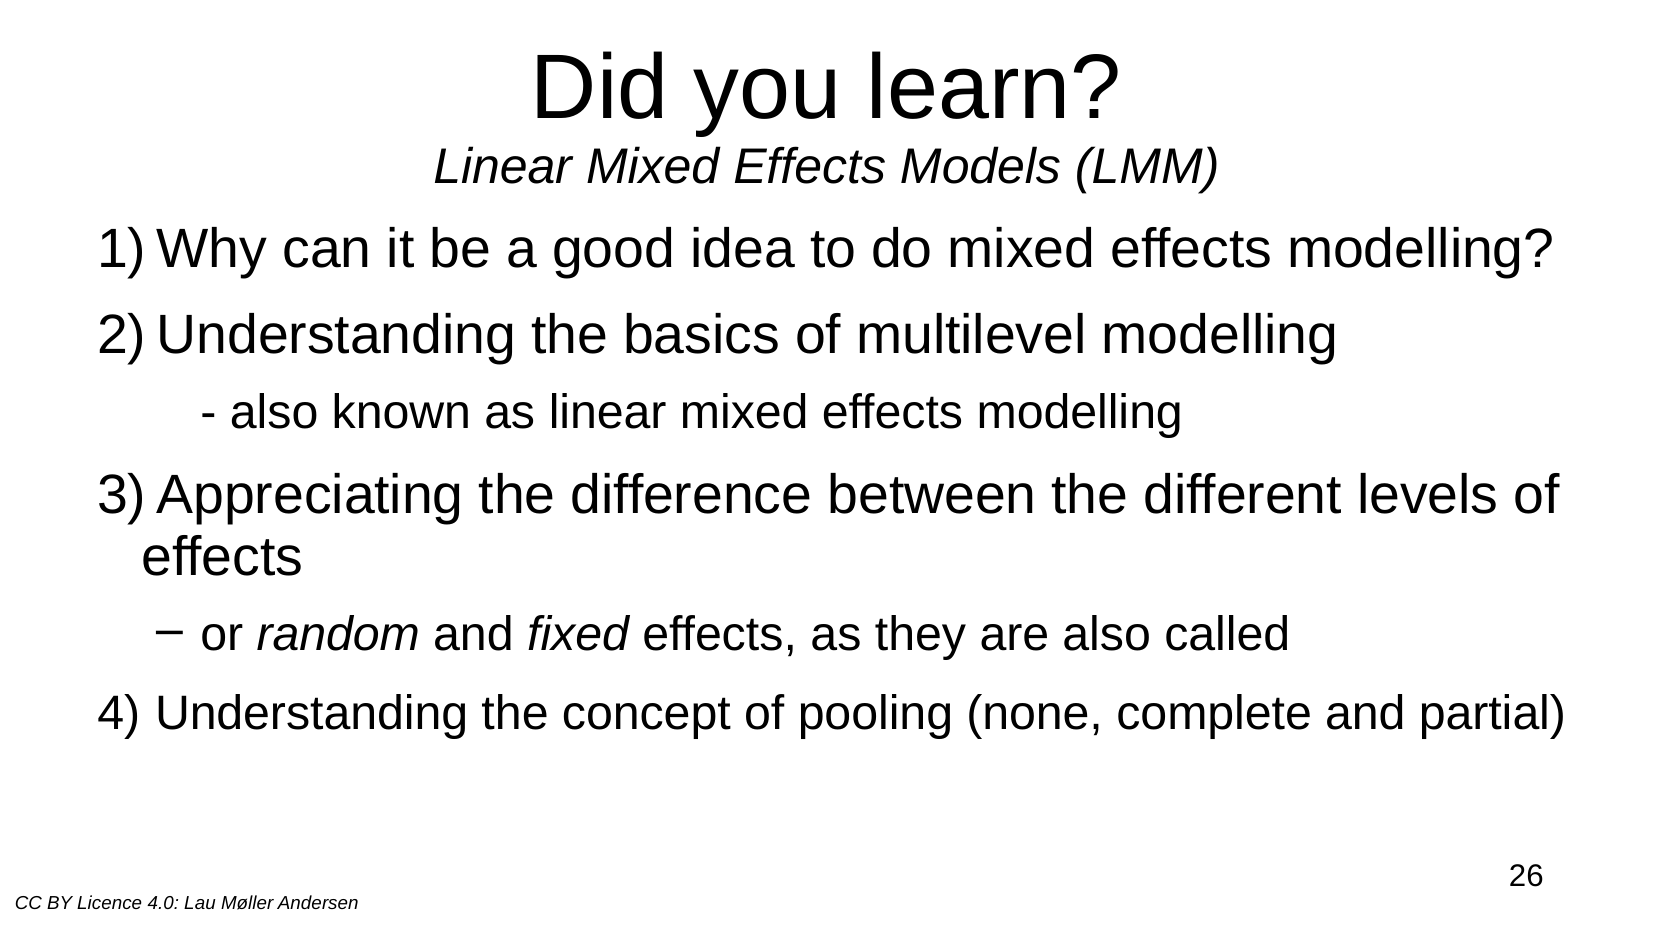

# Did you learn? Linear Mixed Effects Models (LMM)
 Why can it be a good idea to do mixed effects modelling?
 Understanding the basics of multilevel modelling
- also known as linear mixed effects modelling
 Appreciating the difference between the different levels of effects
or random and fixed effects, as they are also called
 Understanding the concept of pooling (none, complete and partial)
CC BY Licence 4.0: Lau Møller Andersen